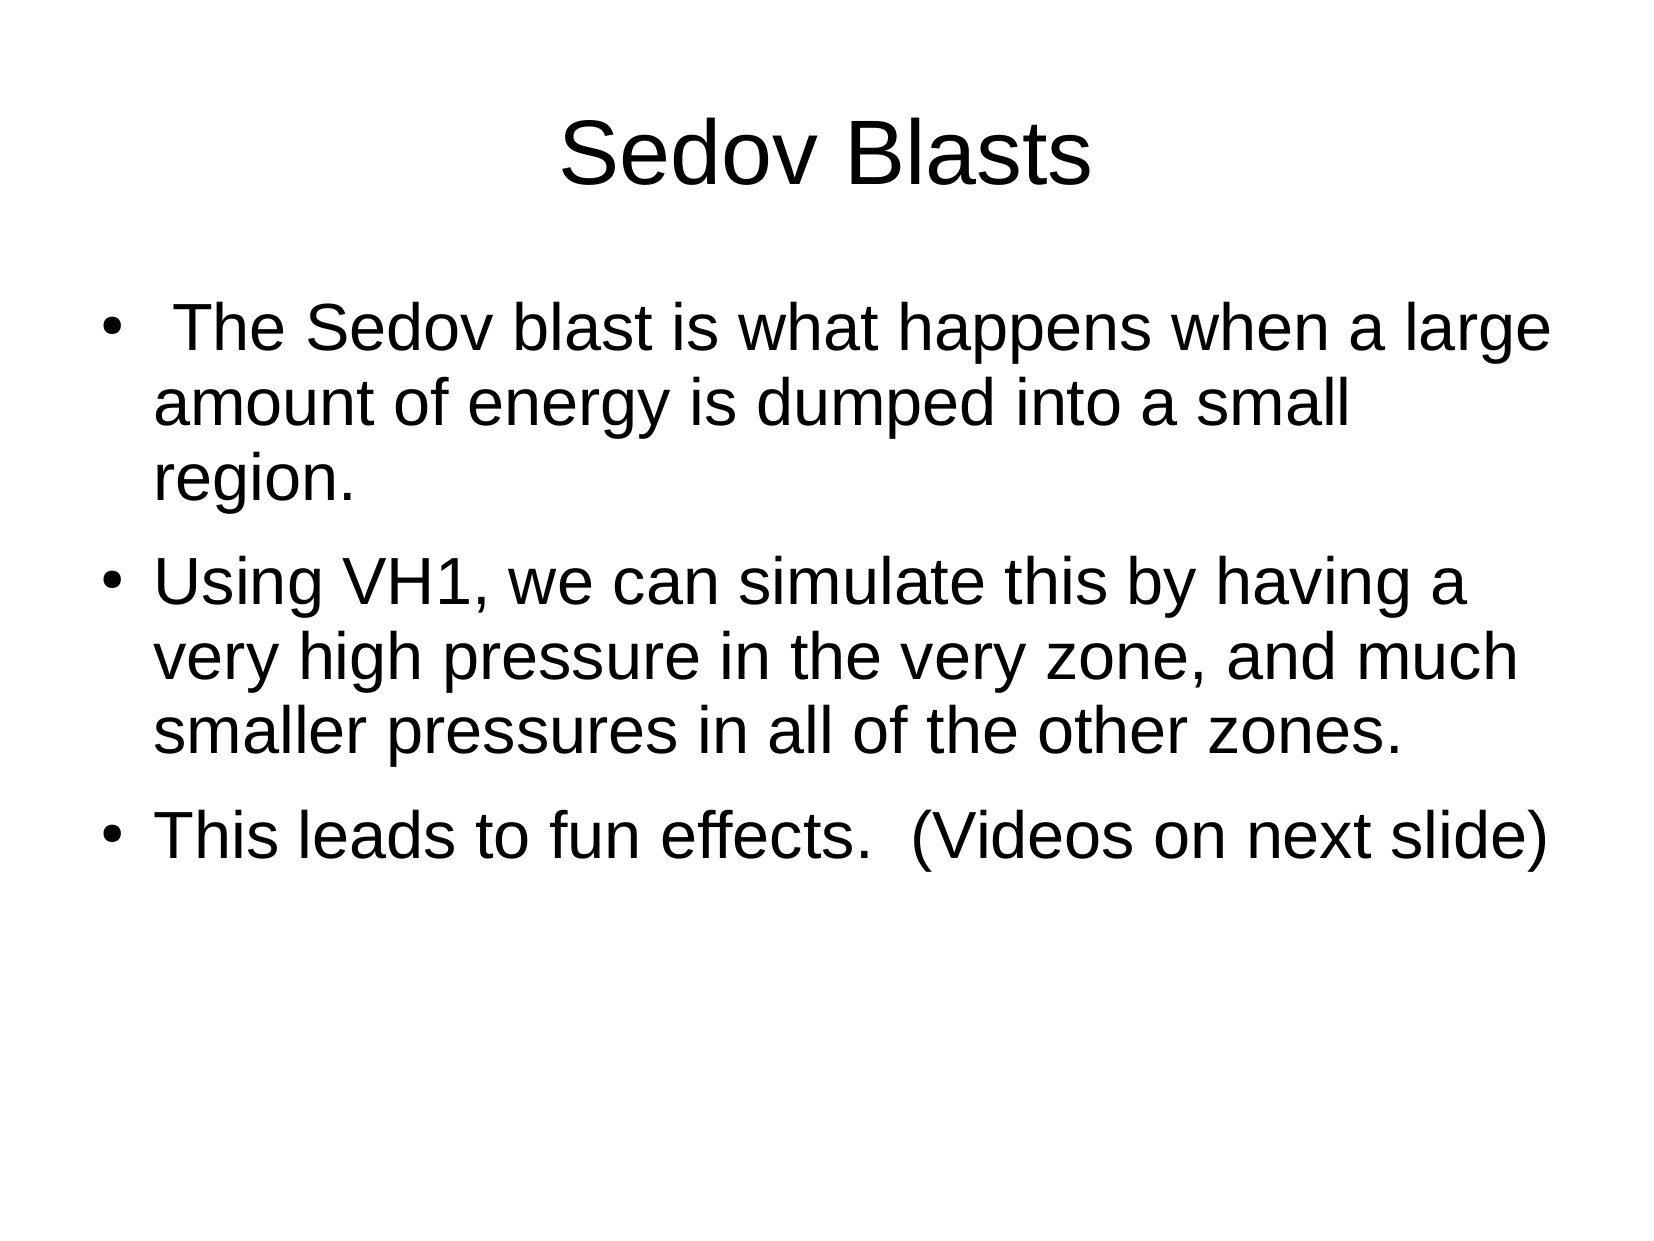

# Sedov Blasts
 The Sedov blast is what happens when a large amount of energy is dumped into a small region.
Using VH1, we can simulate this by having a very high pressure in the very zone, and much smaller pressures in all of the other zones.
This leads to fun effects. (Videos on next slide)